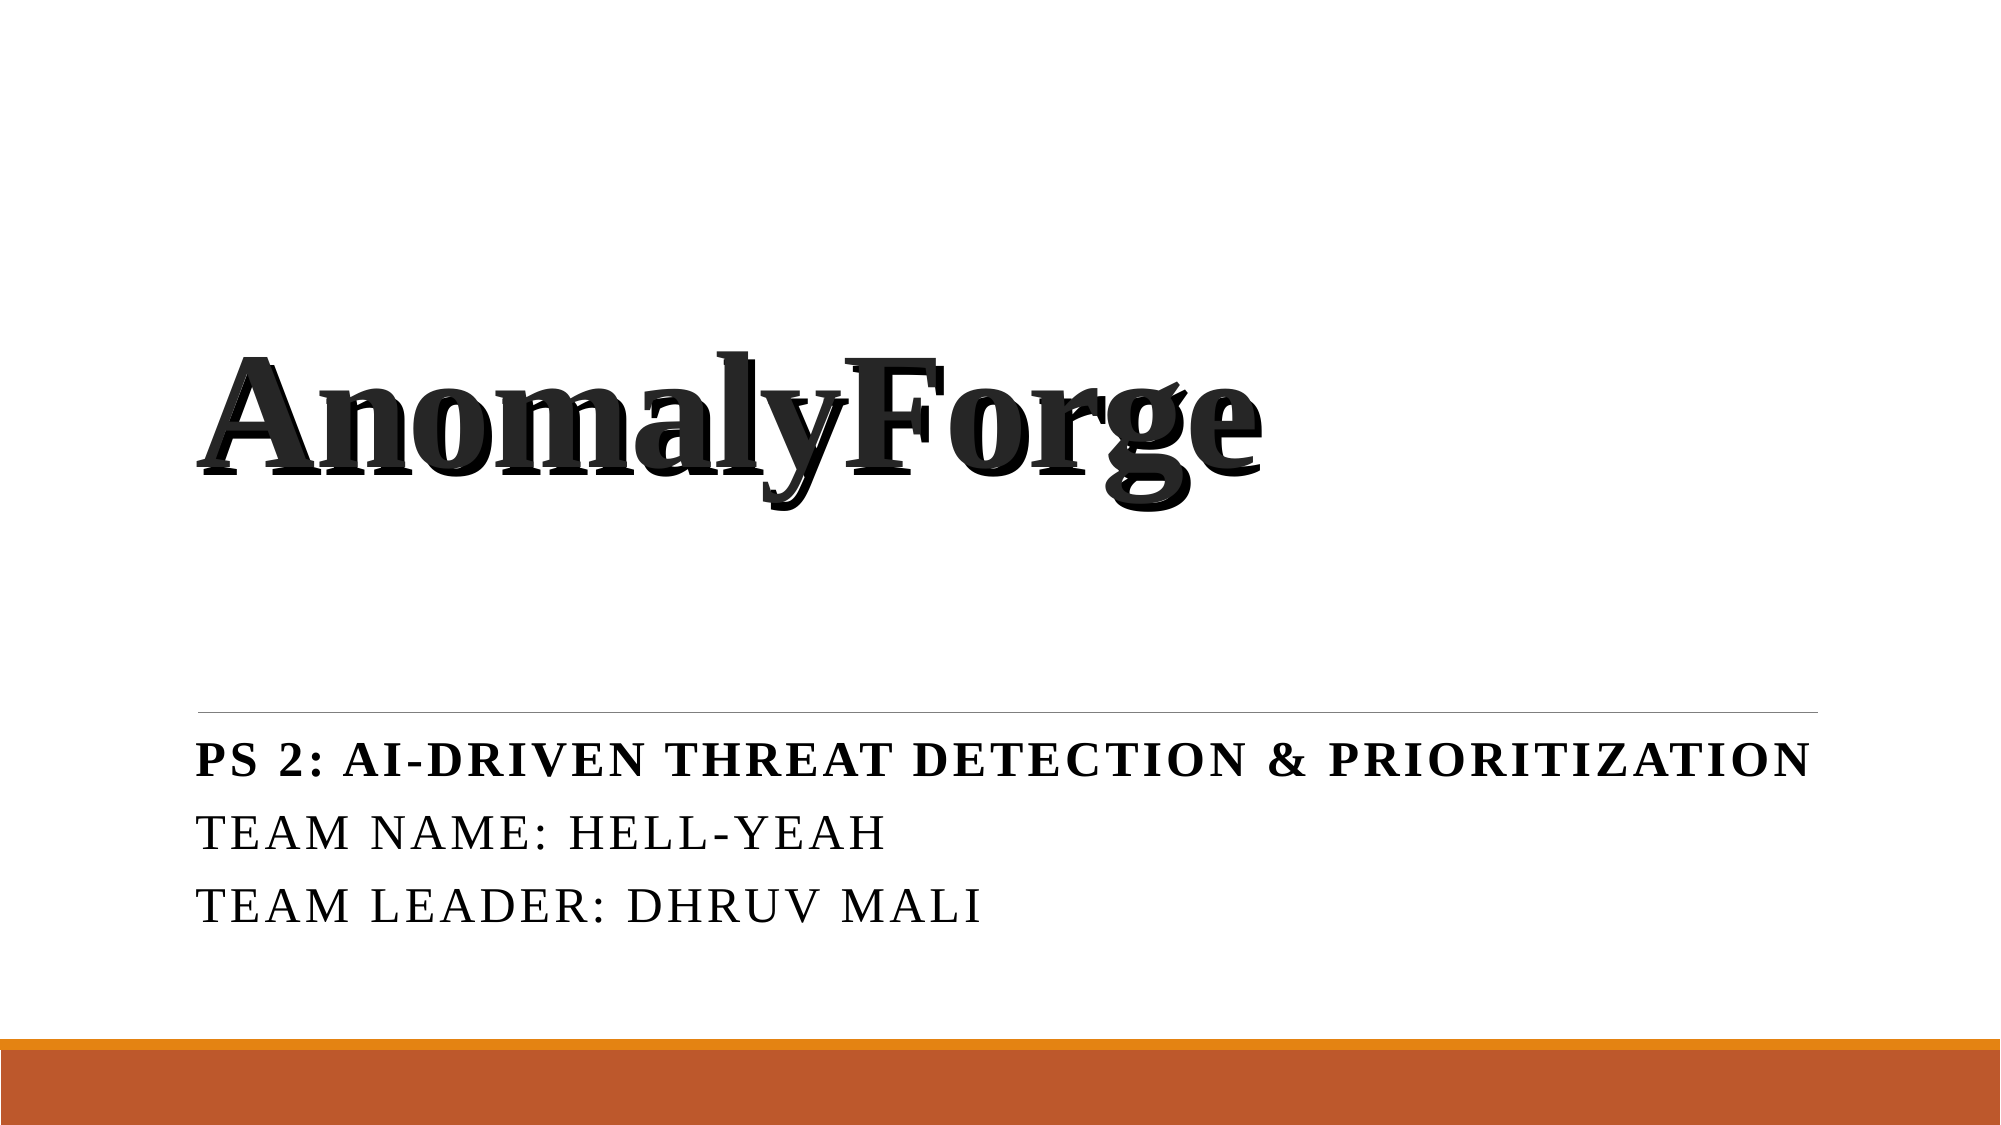

# AnomalyForge
PS 2: AI-Driven Threat Detection & Prioritization
Team name: Hell-Yeah
Team leader: Dhruv Mali